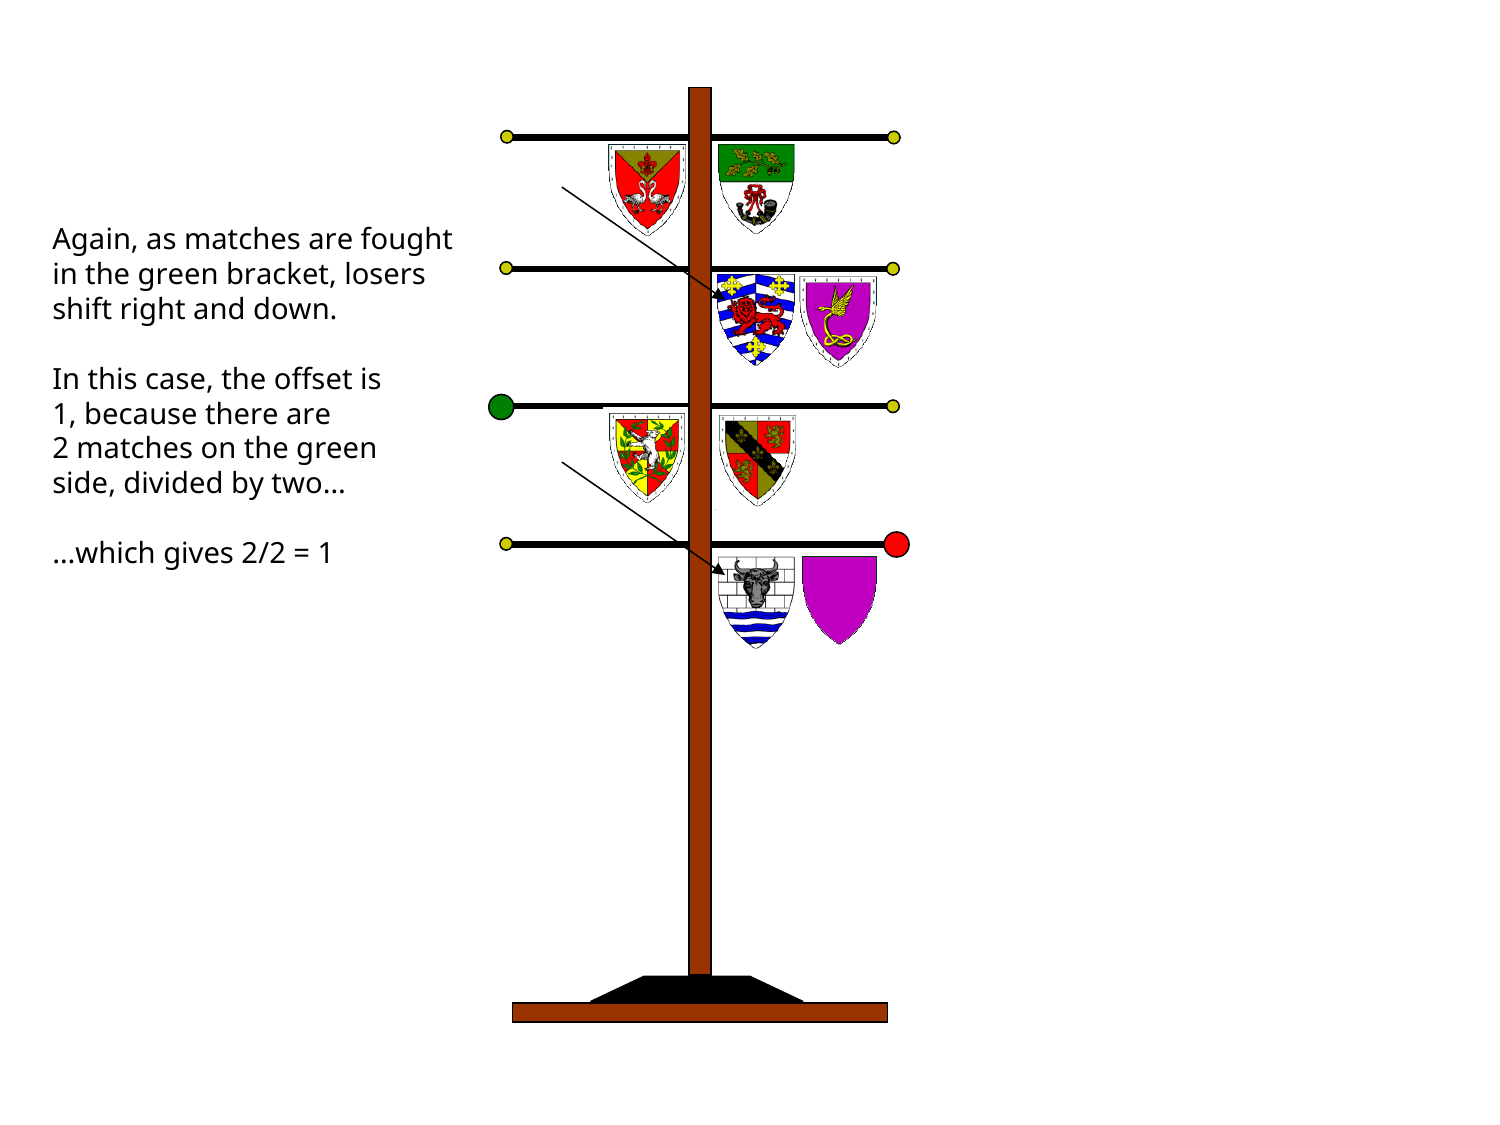

Again, as matches are fought
in the green bracket, losers
shift right and down.
In this case, the offset is
1, because there are
2 matches on the green
side, divided by two…
…which gives 2/2 = 1